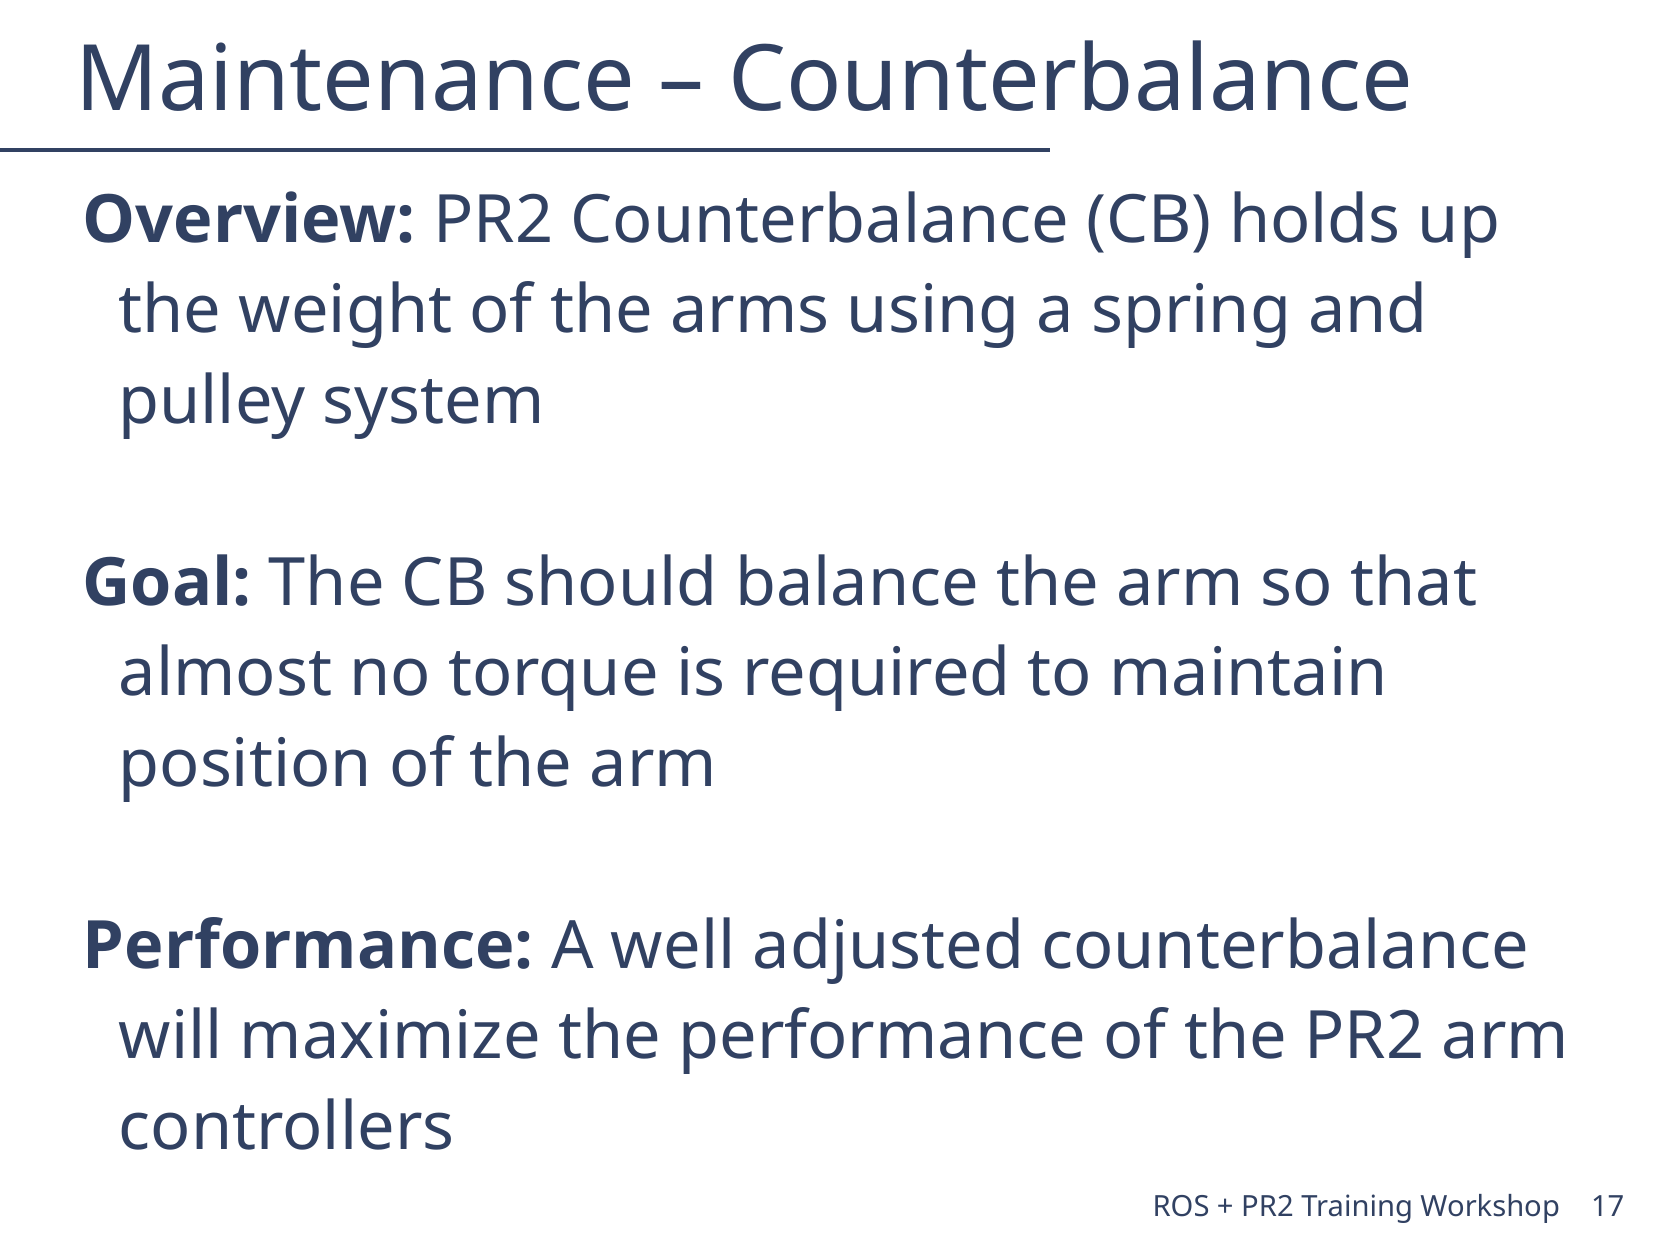

Maintenance – Counterbalance
# Overview: PR2 Counterbalance (CB) holds up the weight of the arms using a spring and pulley system
Goal: The CB should balance the arm so that almost no torque is required to maintain position of the arm
Performance: A well adjusted counterbalance will maximize the performance of the PR2 arm controllers